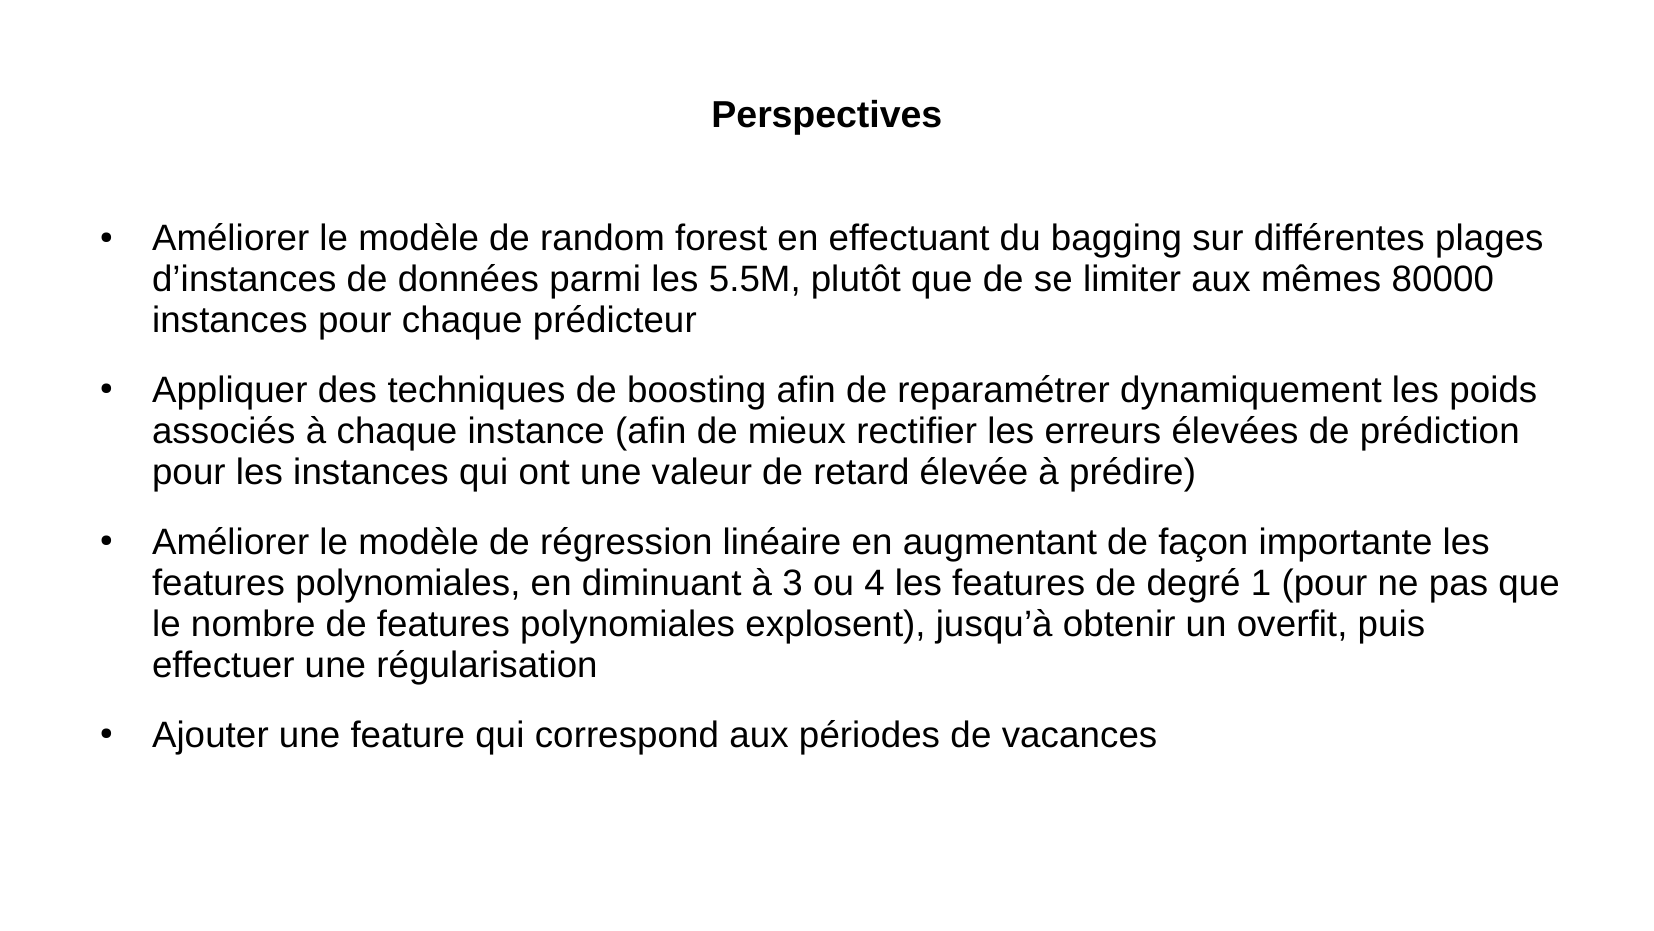

# Perspectives
Améliorer le modèle de random forest en effectuant du bagging sur différentes plages d’instances de données parmi les 5.5M, plutôt que de se limiter aux mêmes 80000 instances pour chaque prédicteur
Appliquer des techniques de boosting afin de reparamétrer dynamiquement les poids associés à chaque instance (afin de mieux rectifier les erreurs élevées de prédiction pour les instances qui ont une valeur de retard élevée à prédire)
Améliorer le modèle de régression linéaire en augmentant de façon importante les features polynomiales, en diminuant à 3 ou 4 les features de degré 1 (pour ne pas que le nombre de features polynomiales explosent), jusqu’à obtenir un overfit, puis effectuer une régularisation
Ajouter une feature qui correspond aux périodes de vacances